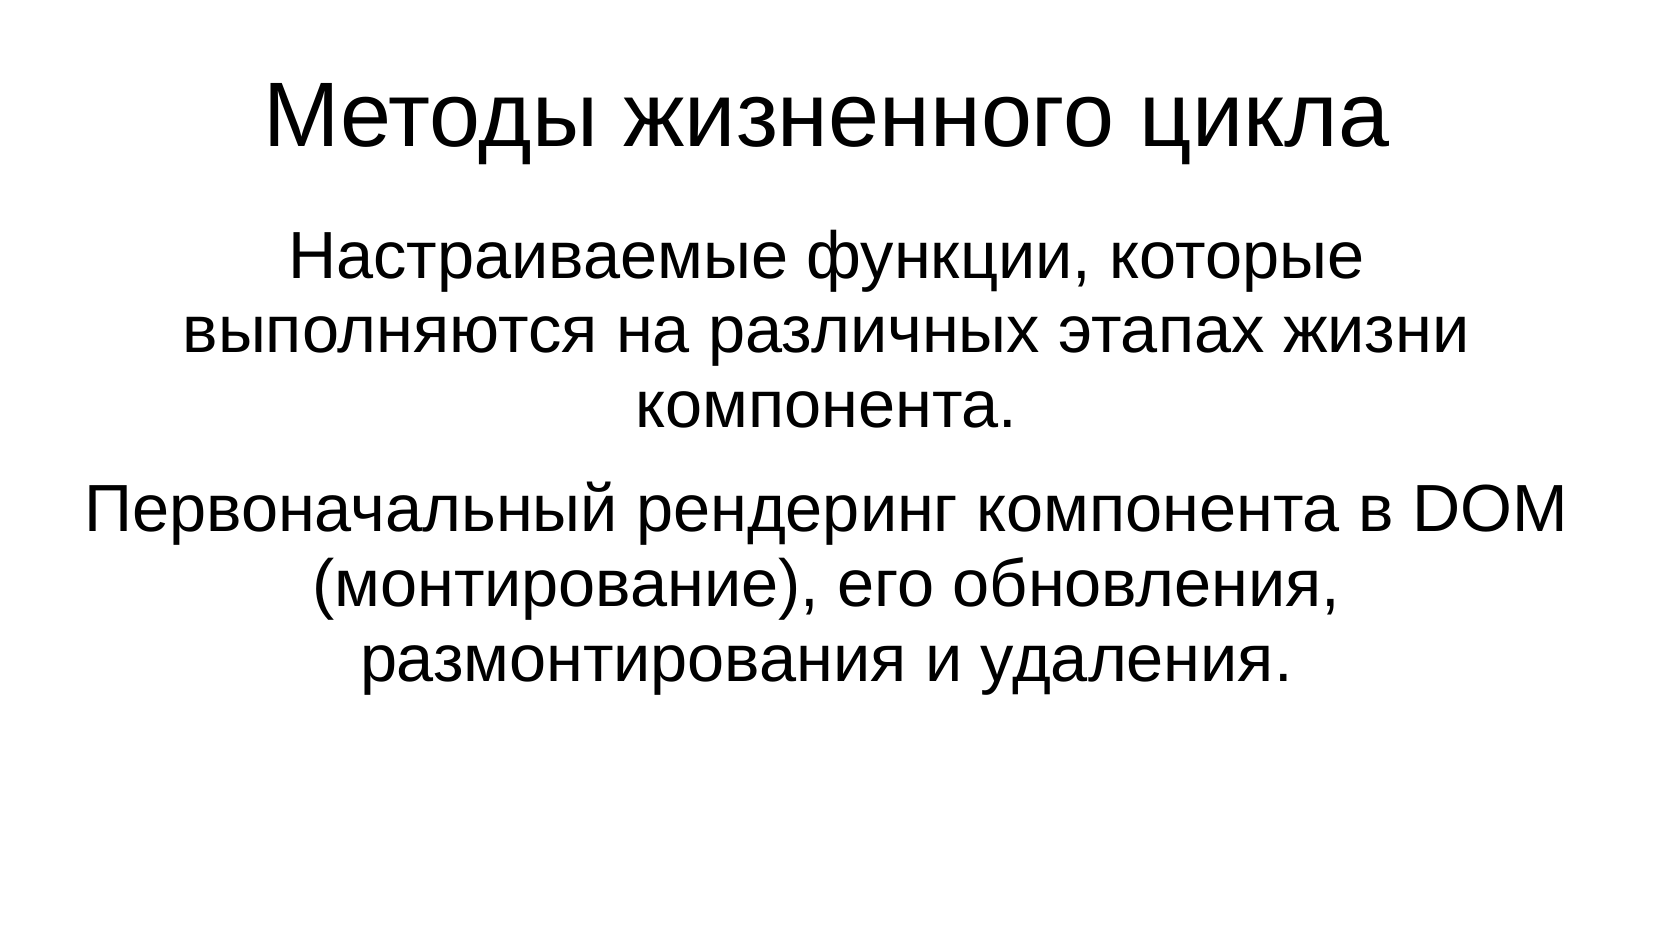

# Методы жизненного цикла
Настраиваемые функции, которые выполняются на различных этапах жизни компонента.
Первоначальный рендеринг компонента в DOM (монтирование), его обновления, размонтирования и удаления.